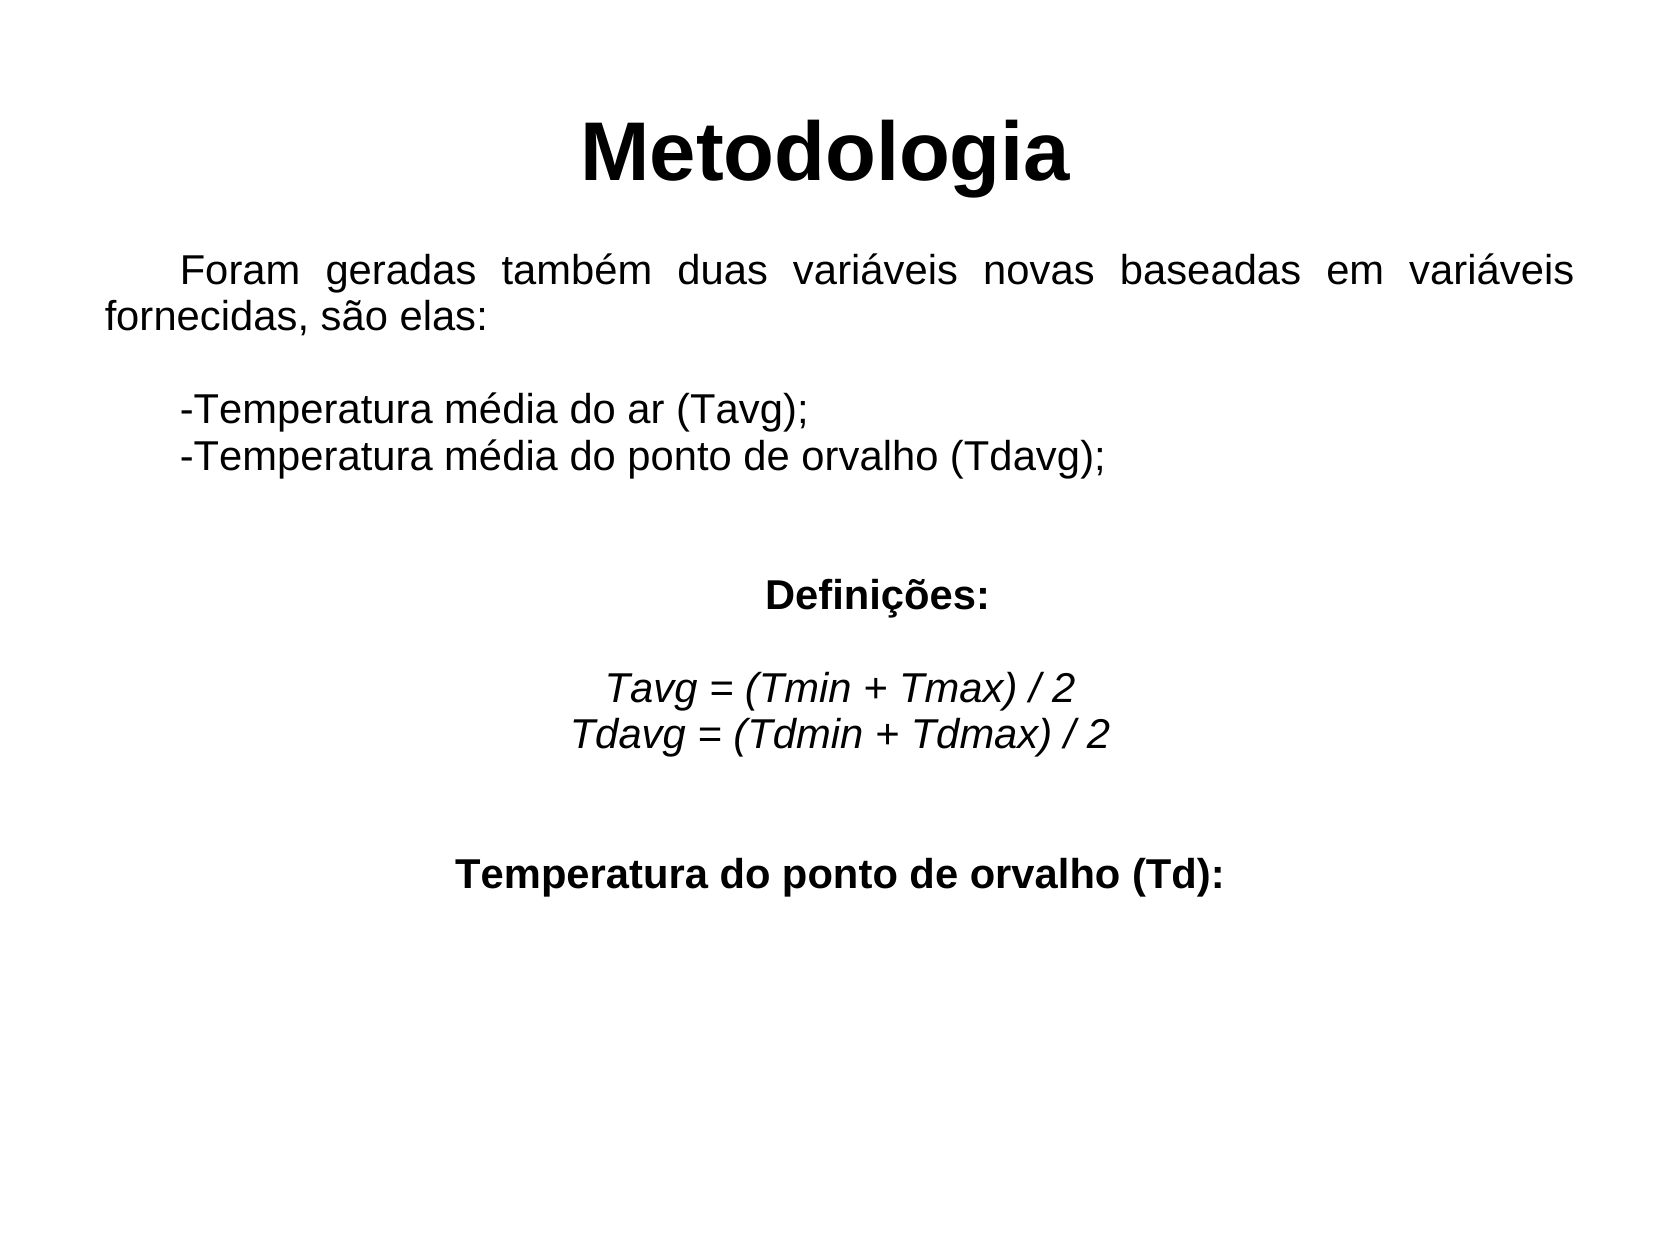

# Metodologia
	Foram geradas também duas variáveis novas baseadas em variáveis fornecidas, são elas:
	-Temperatura média do ar (Tavg);
	-Temperatura média do ponto de orvalho (Tdavg);
	Definições:
Tavg = (Tmin + Tmax) / 2
Tdavg = (Tdmin + Tdmax) / 2
Temperatura do ponto de orvalho (Td):